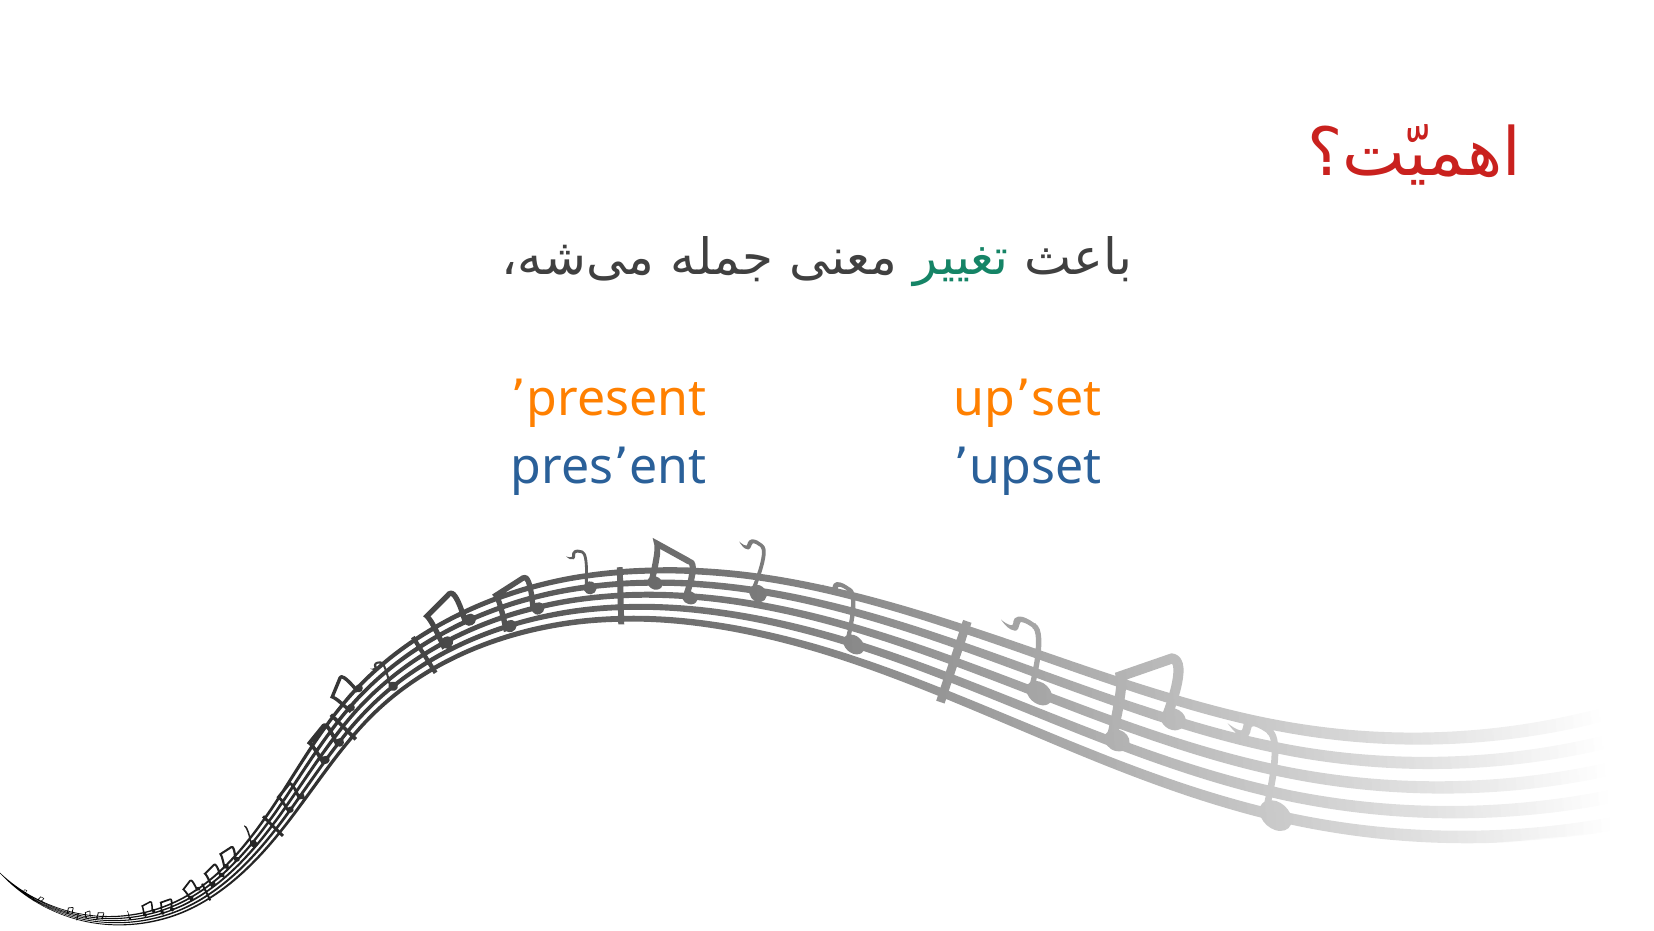

اهمیّت؟
باعث تغییر معنی جمله می‌شه،
٬present				up٬set
pres٬ent				٬upset